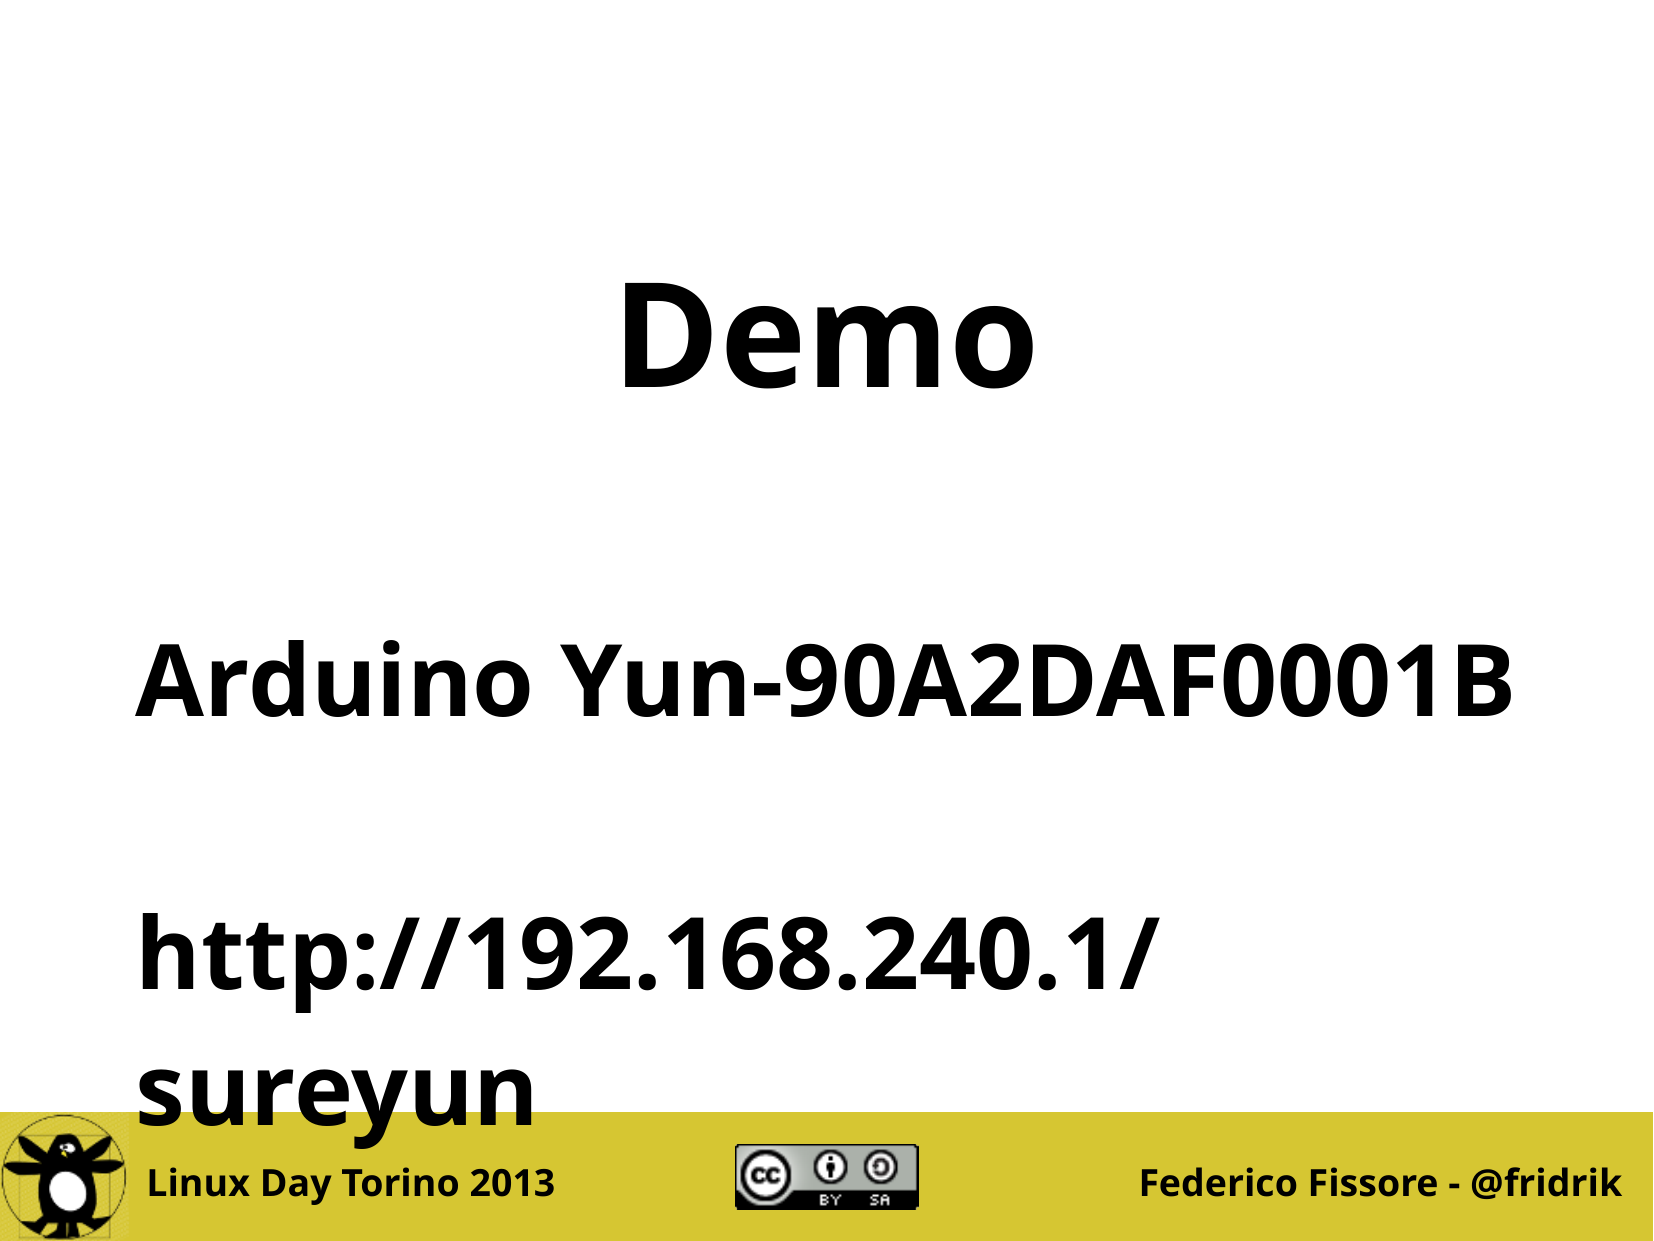

# Demo
Arduino Yun-90A2DAF0001B
http://192.168.240.1/sureyun
Linux Day Torino 2013
Federico Fissore - @fridrik